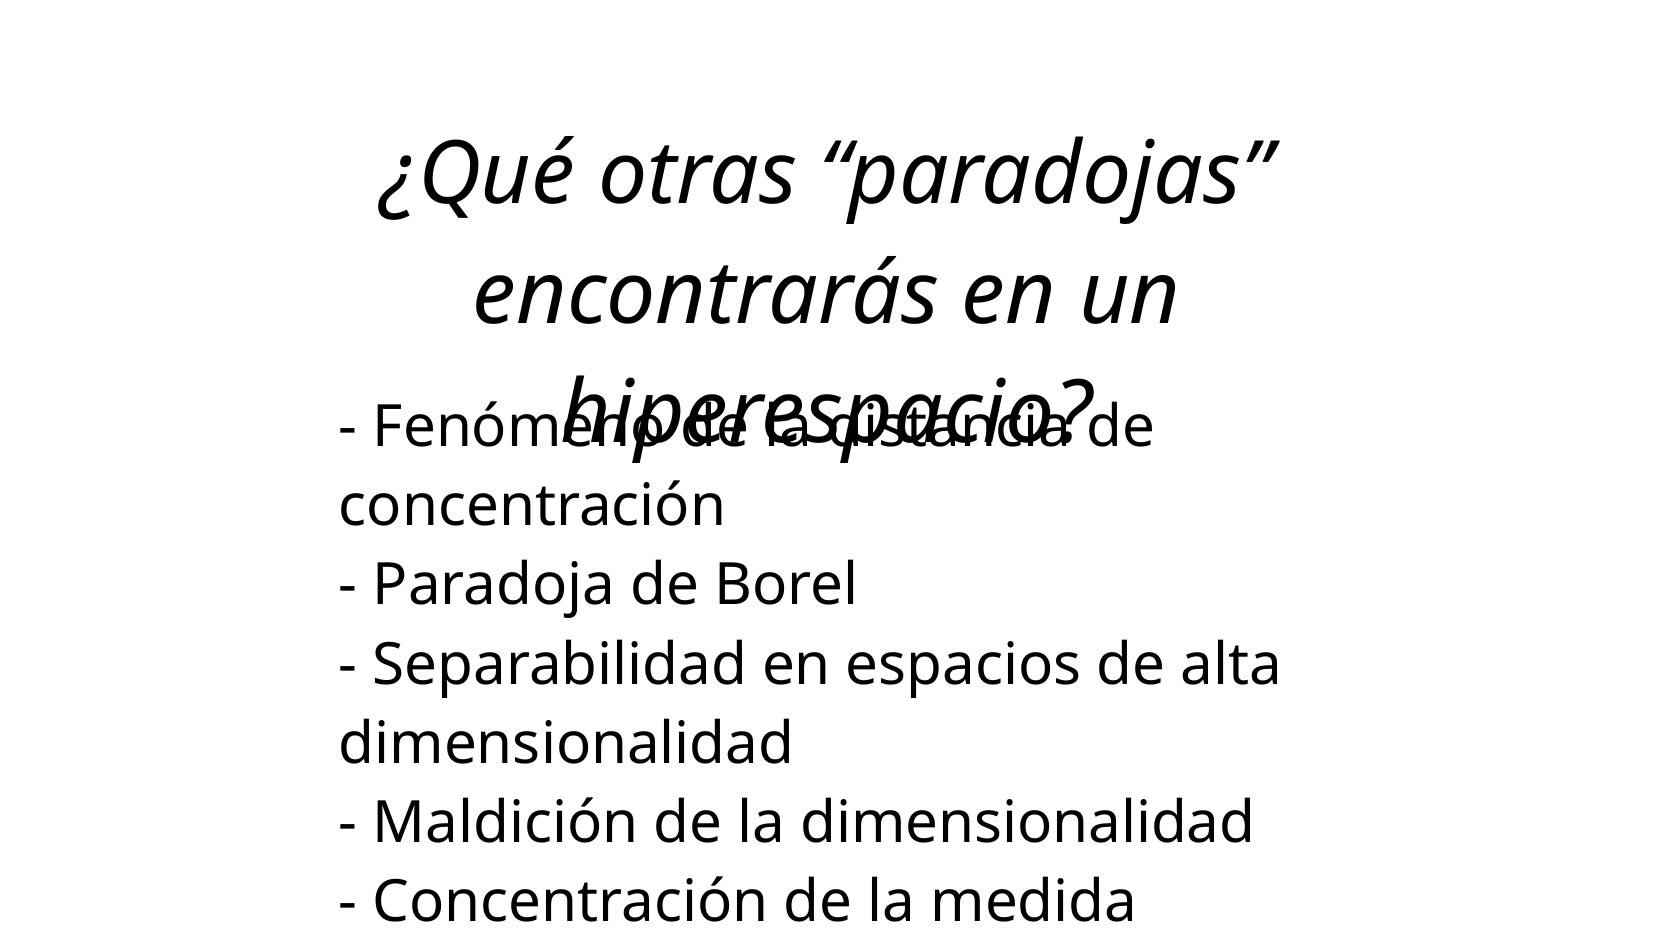

¿Qué otras “paradojas” encontrarás en un hiperespacio?
- Fenómeno de la distancia de concentración
- Paradoja de Borel
- Separabilidad en espacios de alta dimensionalidad
- Maldición de la dimensionalidad
- Concentración de la medida
- ...